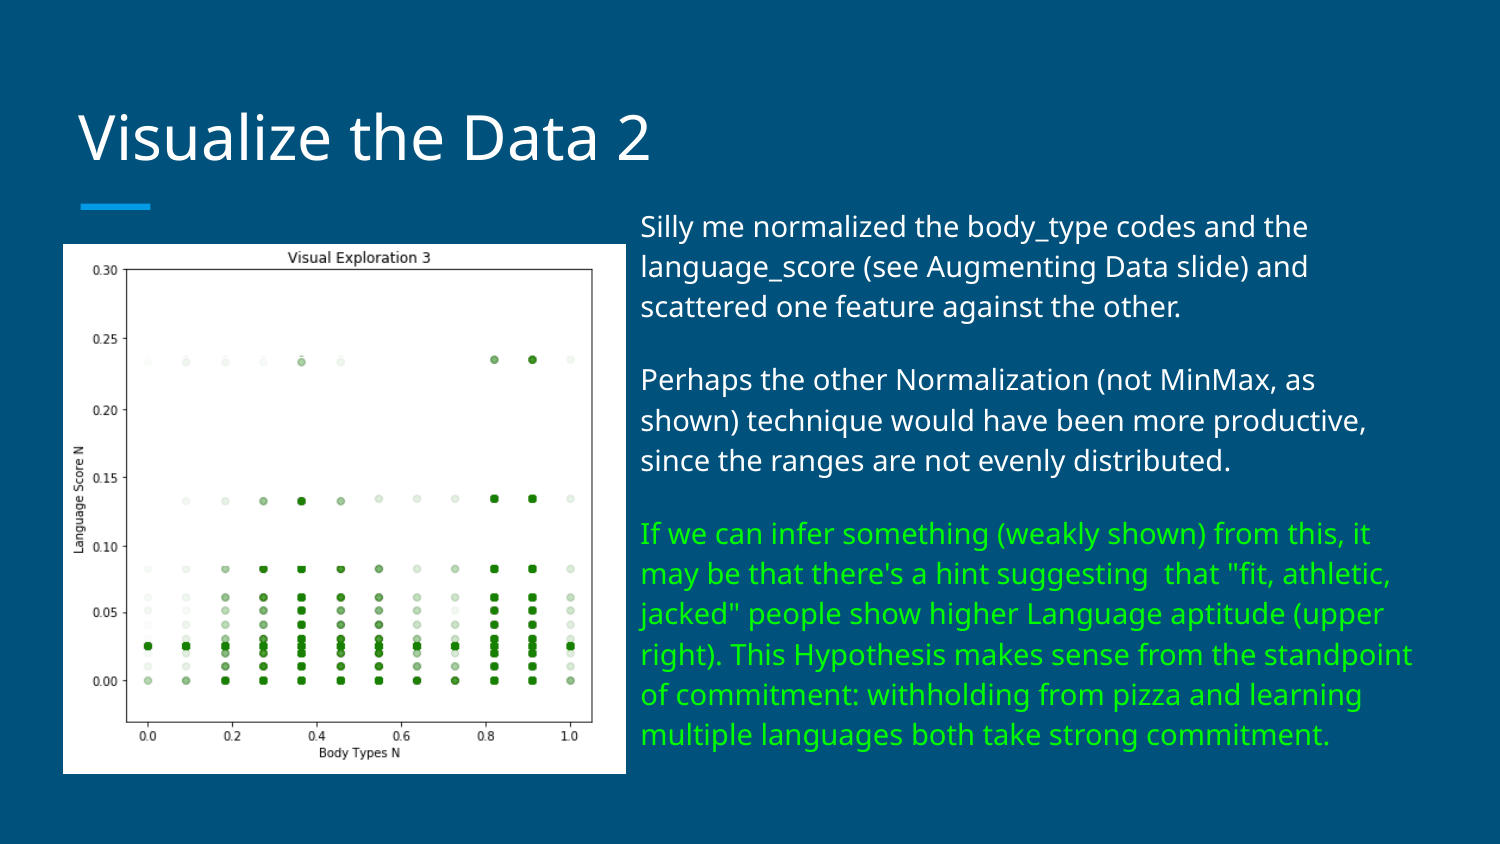

# Visualize the Data 2
Silly me normalized the body_type codes and the language_score (see Augmenting Data slide) and scattered one feature against the other.
Perhaps the other Normalization (not MinMax, as shown) technique would have been more productive, since the ranges are not evenly distributed.
If we can infer something (weakly shown) from this, it may be that there's a hint suggesting that "fit, athletic, jacked" people show higher Language aptitude (upper right). This Hypothesis makes sense from the standpoint of commitment: withholding from pizza and learning multiple languages both take strong commitment.